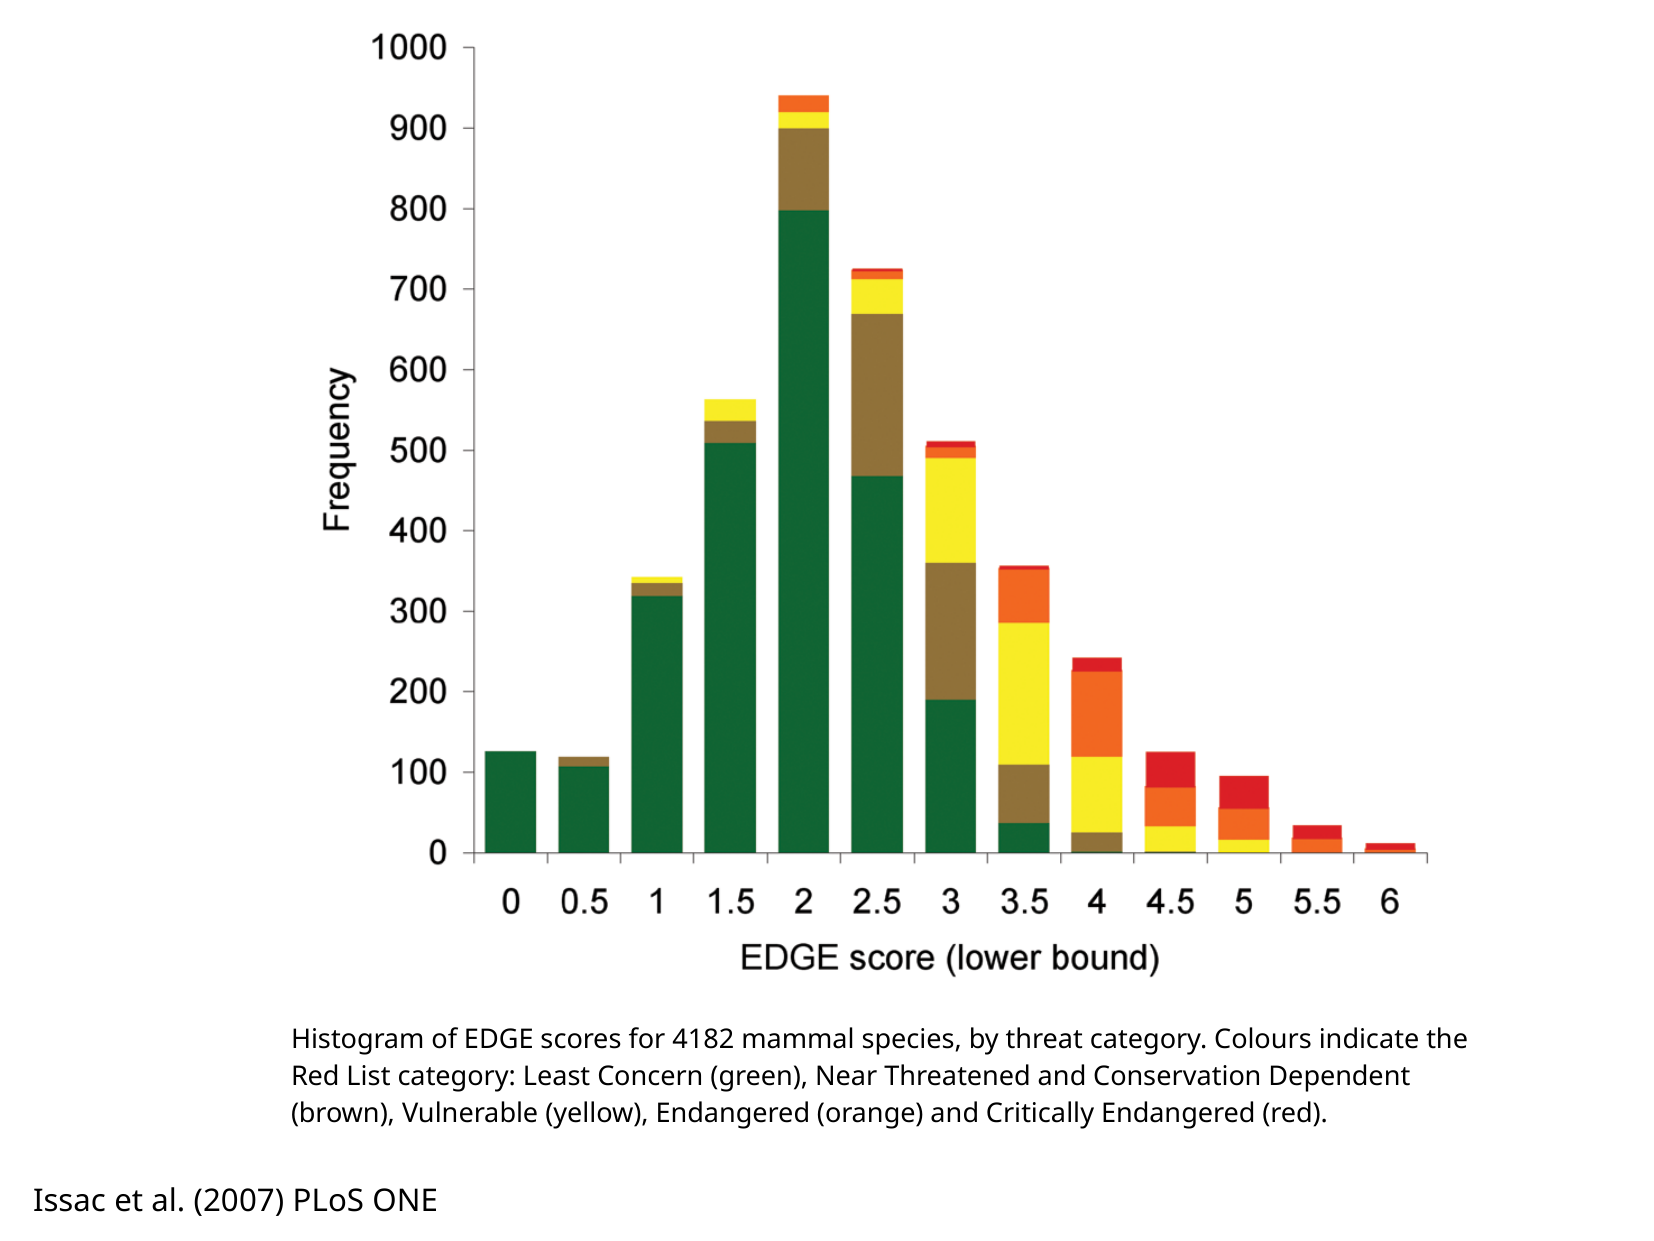

Histogram of EDGE scores for 4182 mammal species, by threat category. Colours indicate the Red List category: Least Concern (green), Near Threatened and Conservation Dependent (brown), Vulnerable (yellow), Endangered (orange) and Critically Endangered (red).
Issac et al. (2007) PLoS ONE